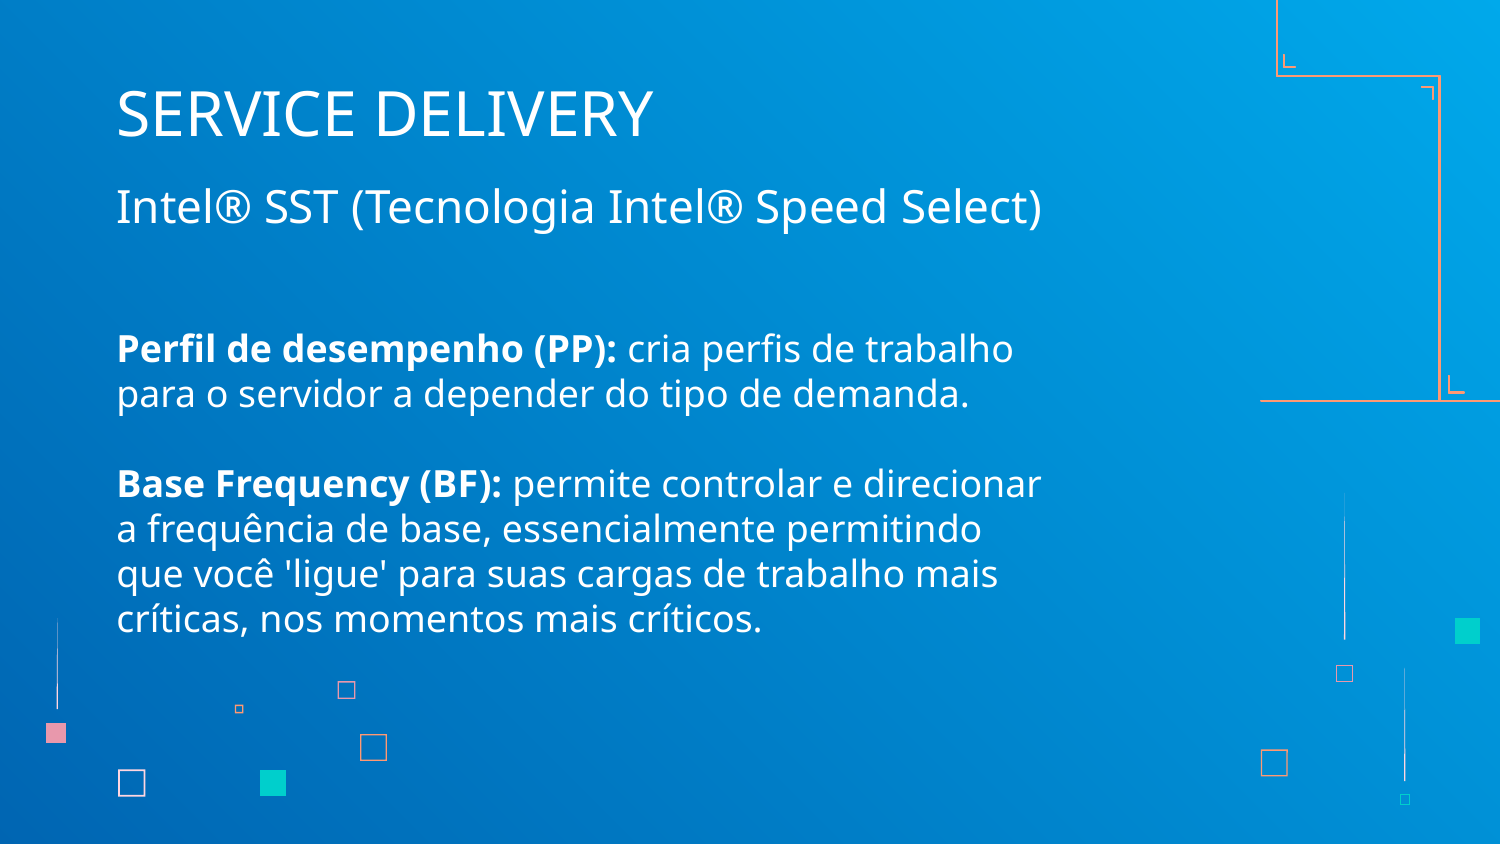

SERVICE DELIVERY
Intel® SST (Tecnologia Intel® Speed ​​Select)
# Perfil de desempenho (PP): cria perfis de trabalho para o servidor a depender do tipo de demanda.
Base Frequency (BF): permite controlar e direcionar a frequência de base, essencialmente permitindo que você 'ligue' para suas cargas de trabalho mais críticas, nos momentos mais críticos.